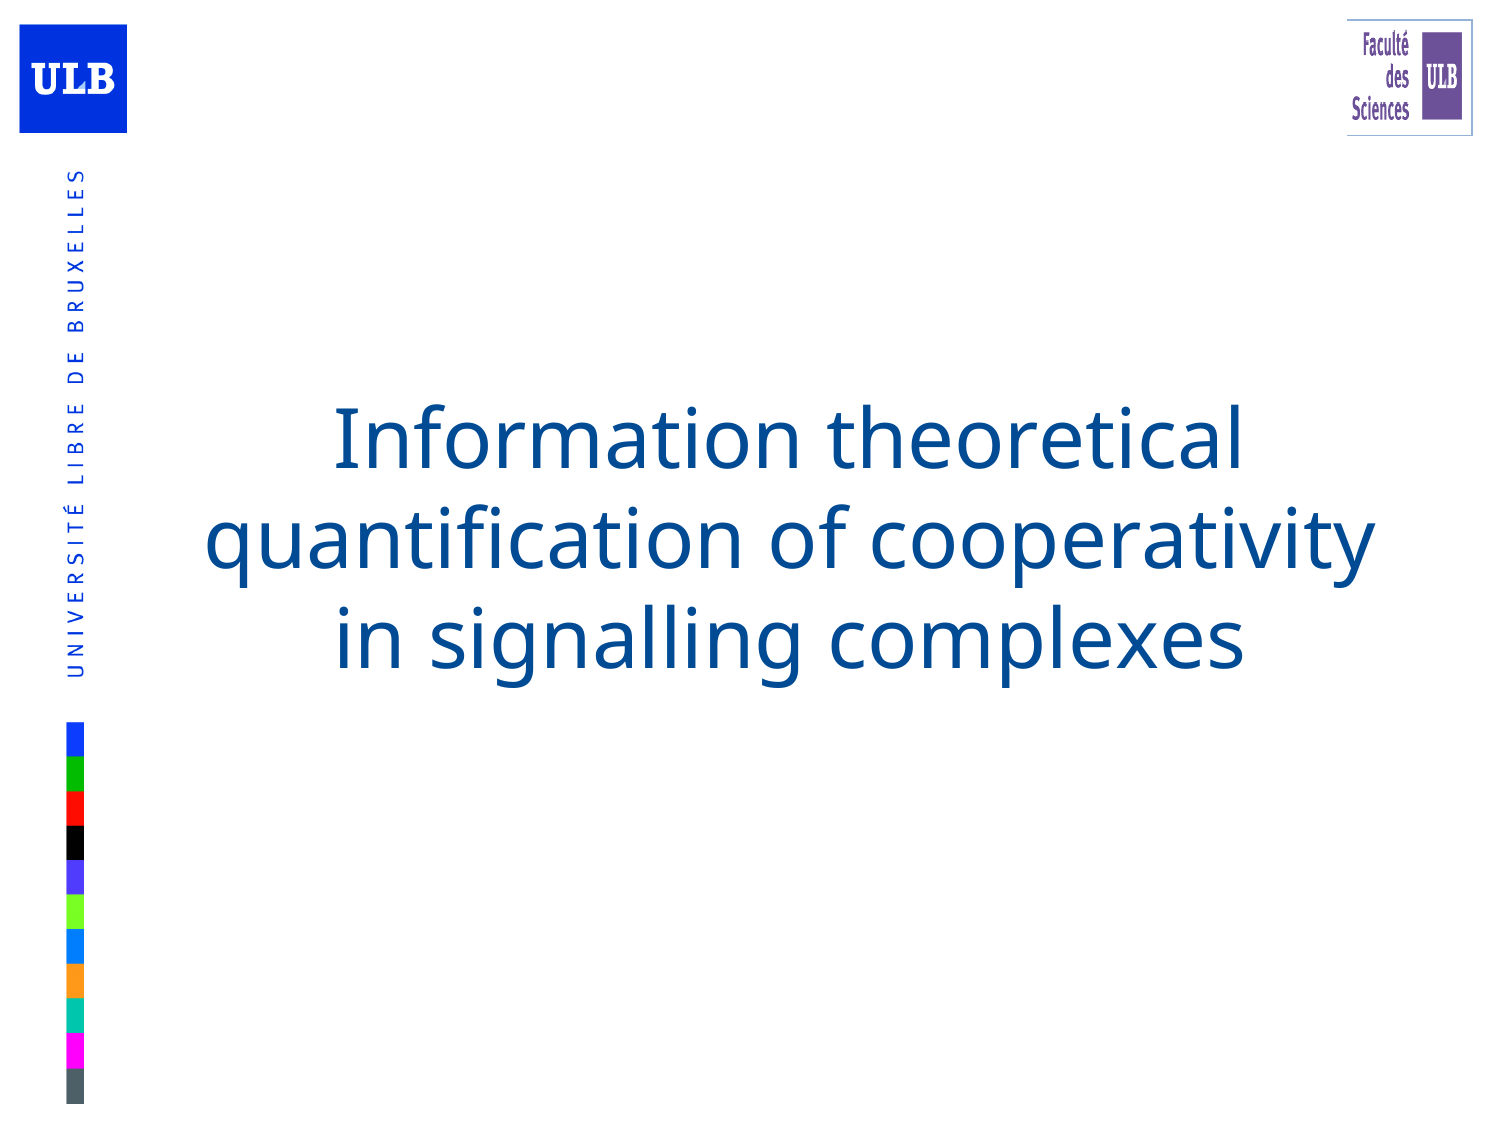

# Information theoretical quantification of cooperativity in signalling complexes